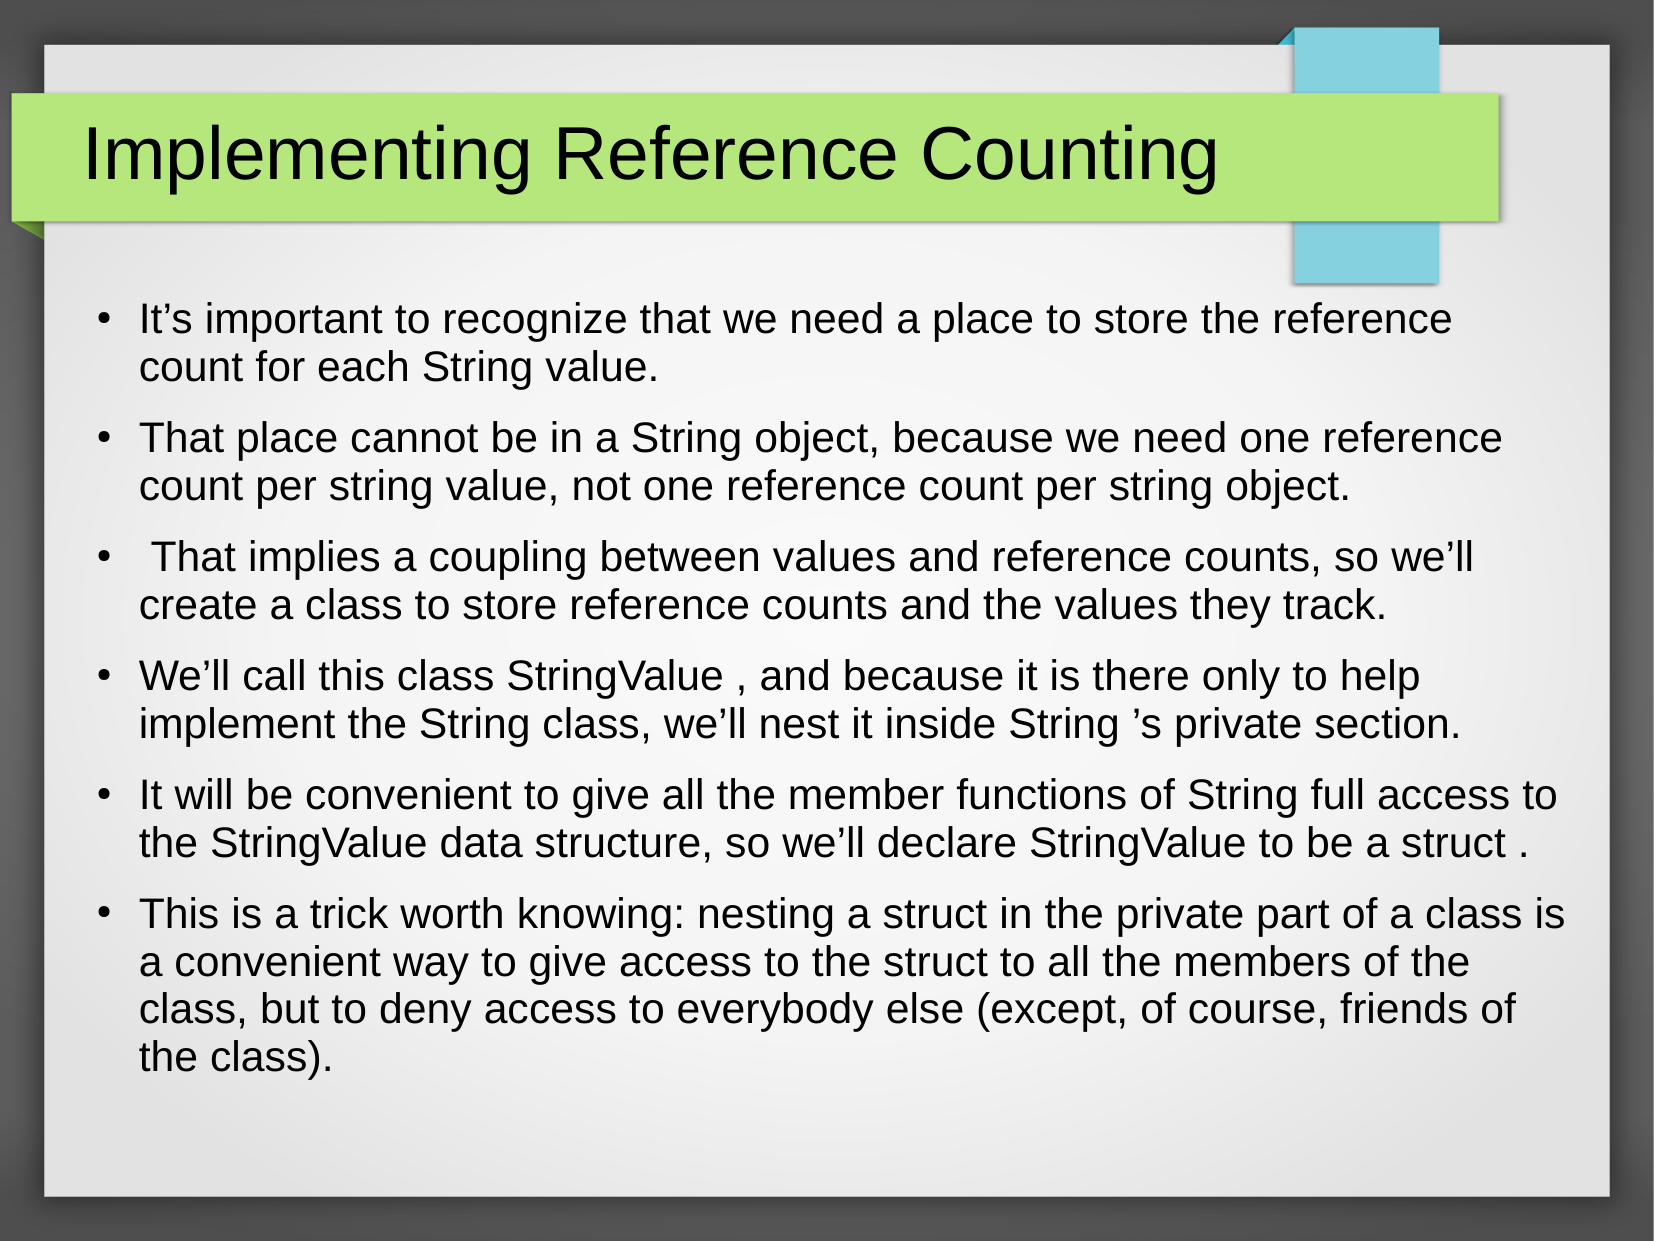

# Implementing Reference Counting
It’s important to recognize that we need a place to store the reference count for each String value.
That place cannot be in a String object, because we need one reference count per string value, not one reference count per string object.
 That implies a coupling between values and reference counts, so we’ll create a class to store reference counts and the values they track.
We’ll call this class StringValue , and because it is there only to help implement the String class, we’ll nest it inside String ’s private section.
It will be convenient to give all the member functions of String full access to the StringValue data structure, so we’ll declare StringValue to be a struct .
This is a trick worth knowing: nesting a struct in the private part of a class is a convenient way to give access to the struct to all the members of the class, but to deny access to everybody else (except, of course, friends of the class).